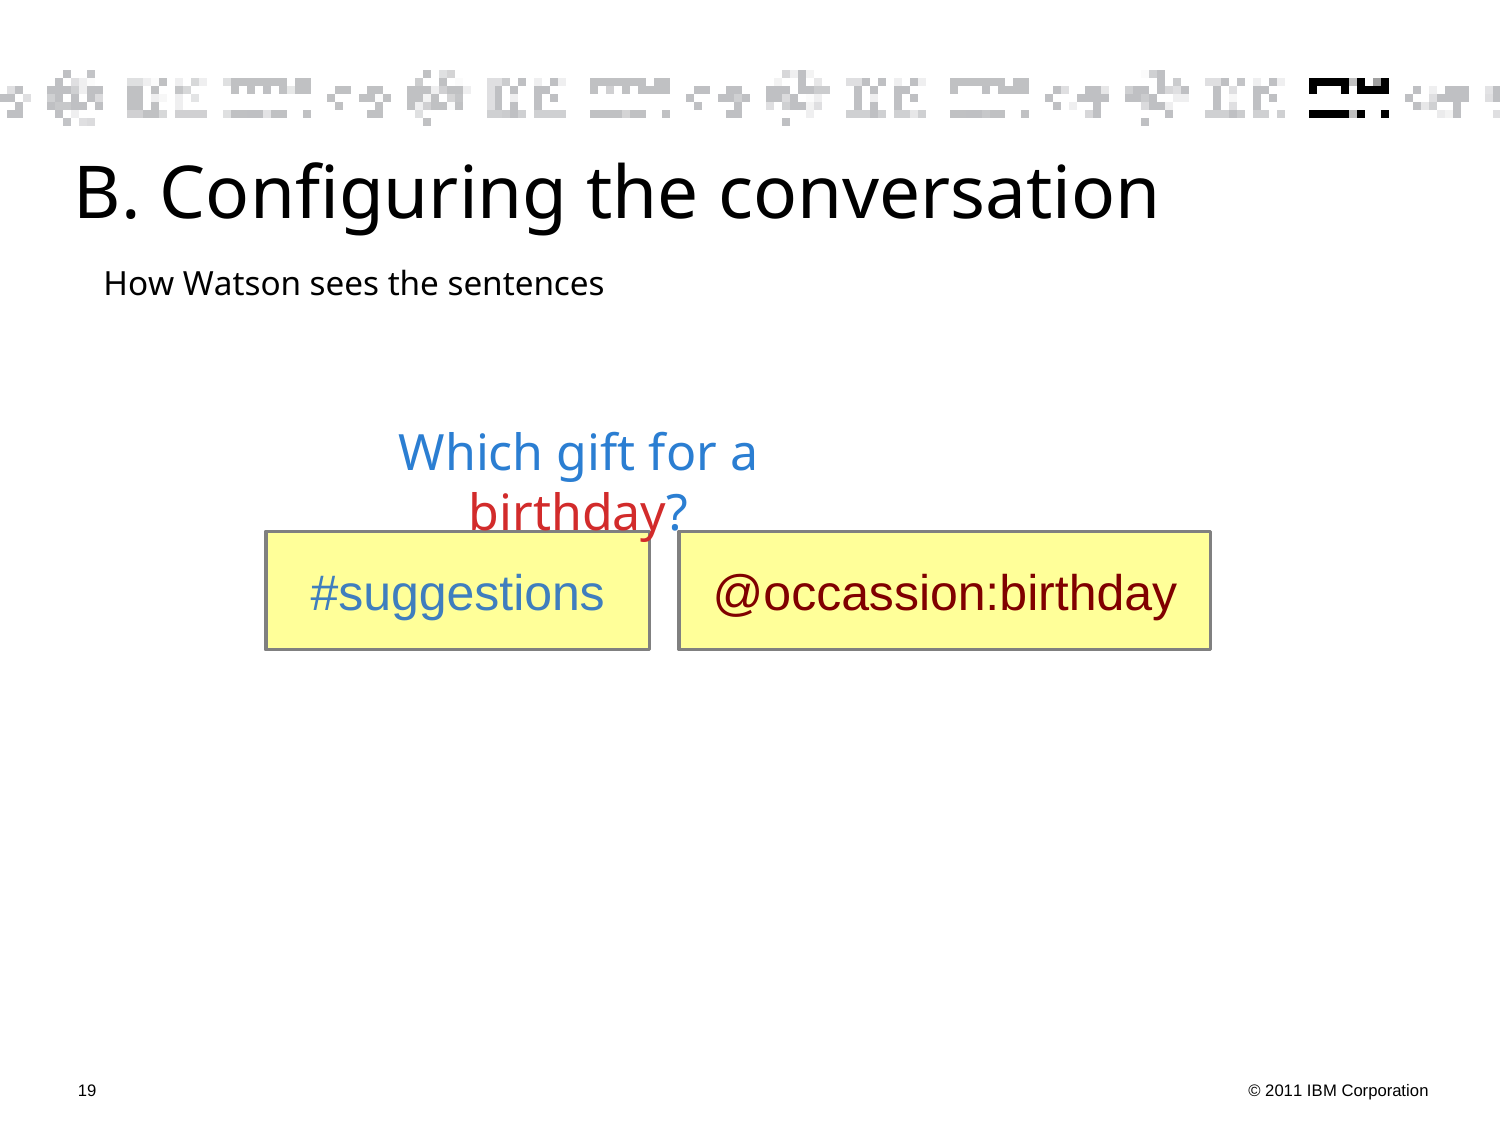

# B. Configuring the conversation
How Watson sees the sentences
Which gift for a birthday?
#suggestions
@occassion:birthday
19